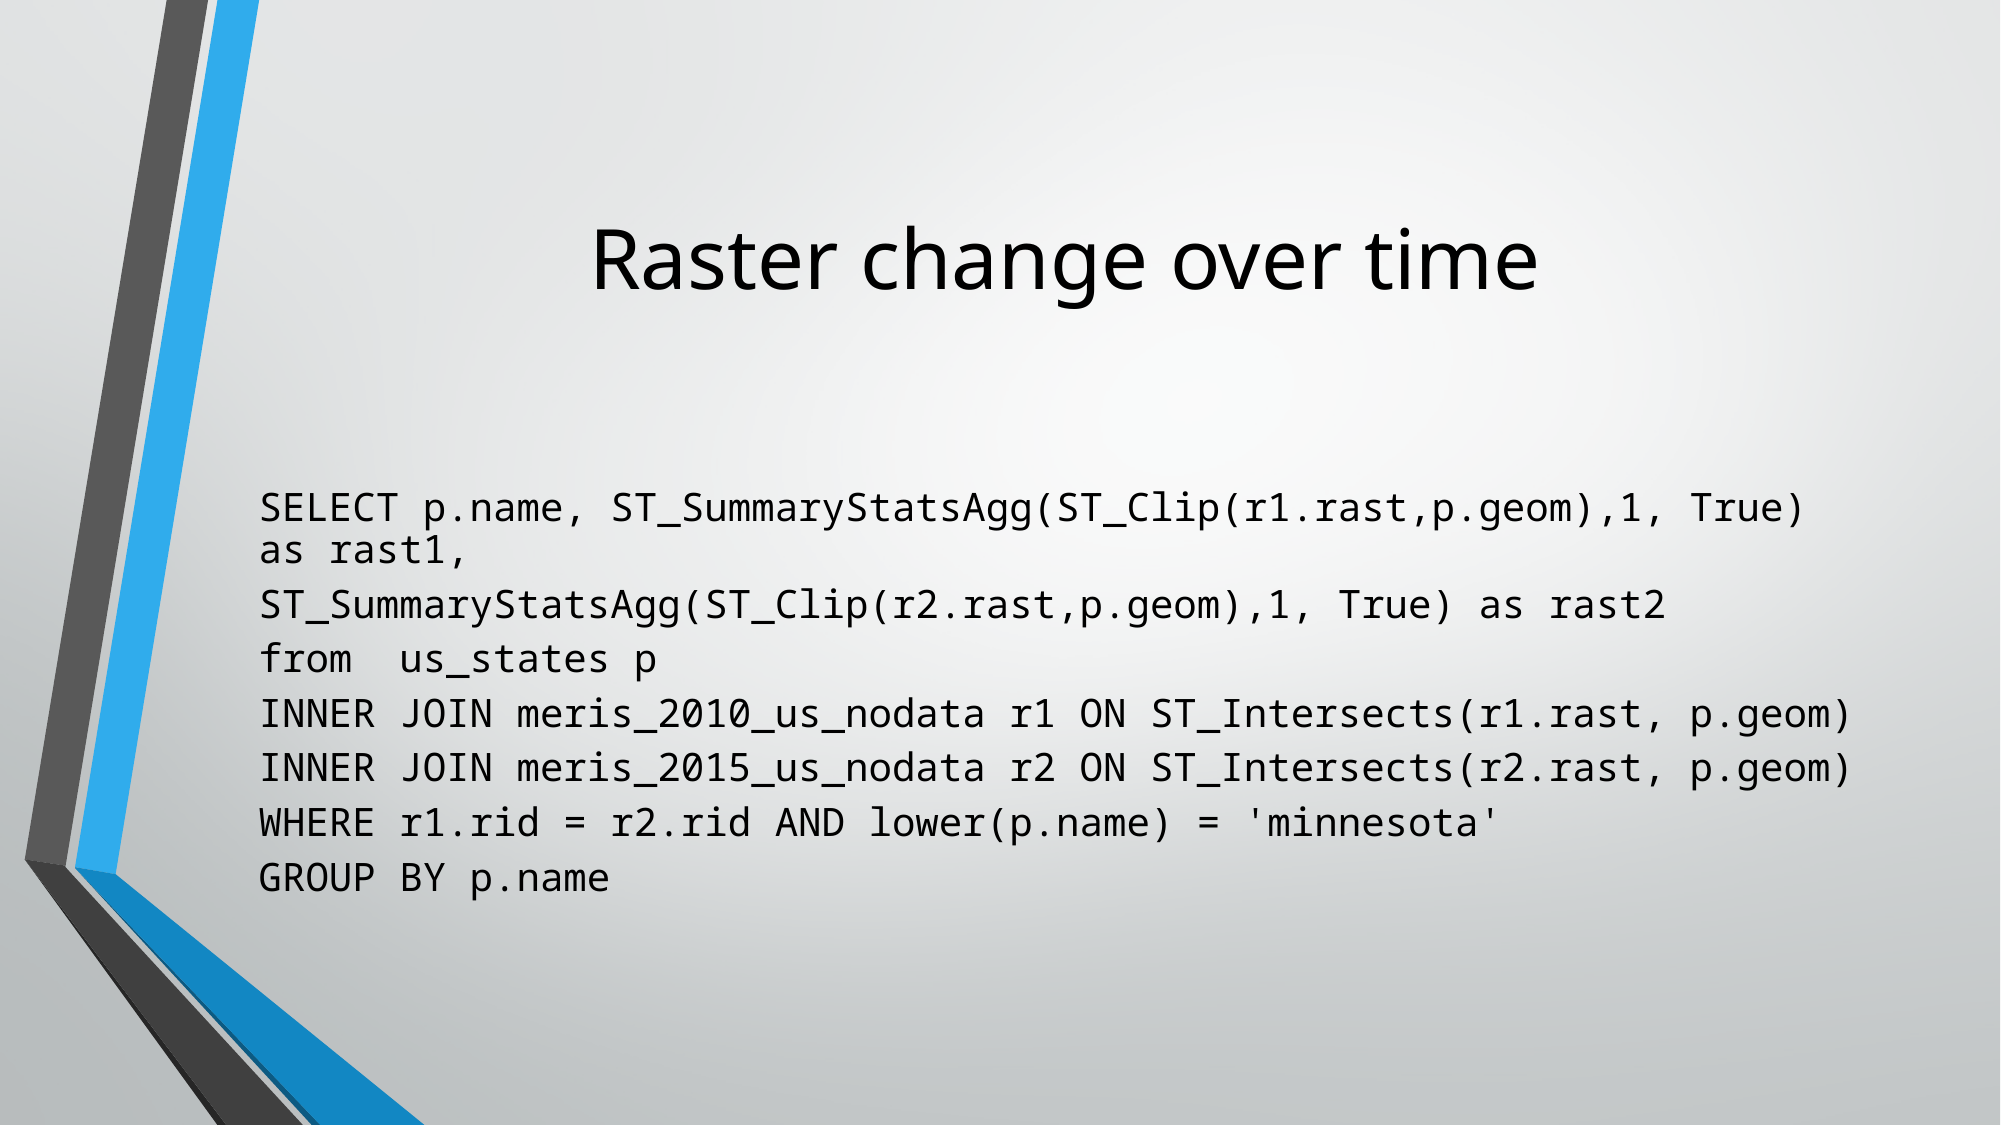

# Raster change over time
SELECT p.name, ST_SummaryStatsAgg(ST_Clip(r1.rast,p.geom),1, True) as rast1,
ST_SummaryStatsAgg(ST_Clip(r2.rast,p.geom),1, True) as rast2
from us_states p
INNER JOIN meris_2010_us_nodata r1 ON ST_Intersects(r1.rast, p.geom)
INNER JOIN meris_2015_us_nodata r2 ON ST_Intersects(r2.rast, p.geom)
WHERE r1.rid = r2.rid AND lower(p.name) = 'minnesota'
GROUP BY p.name